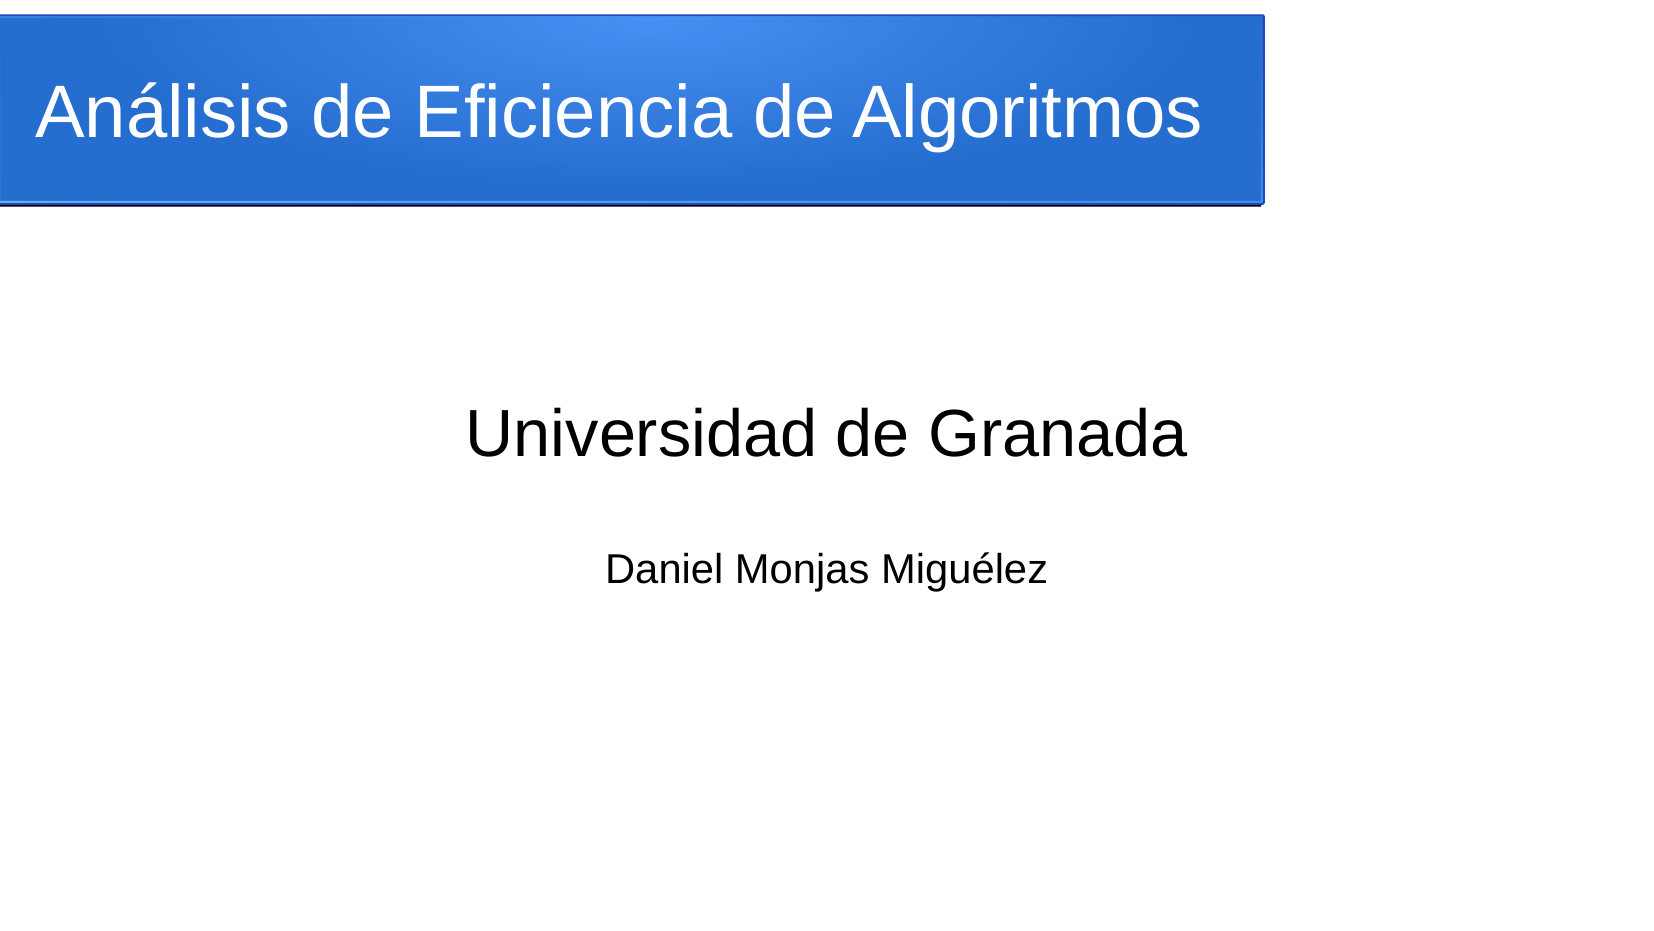

# Análisis de Eficiencia de Algoritmos
Universidad de Granada
Daniel Monjas Miguélez